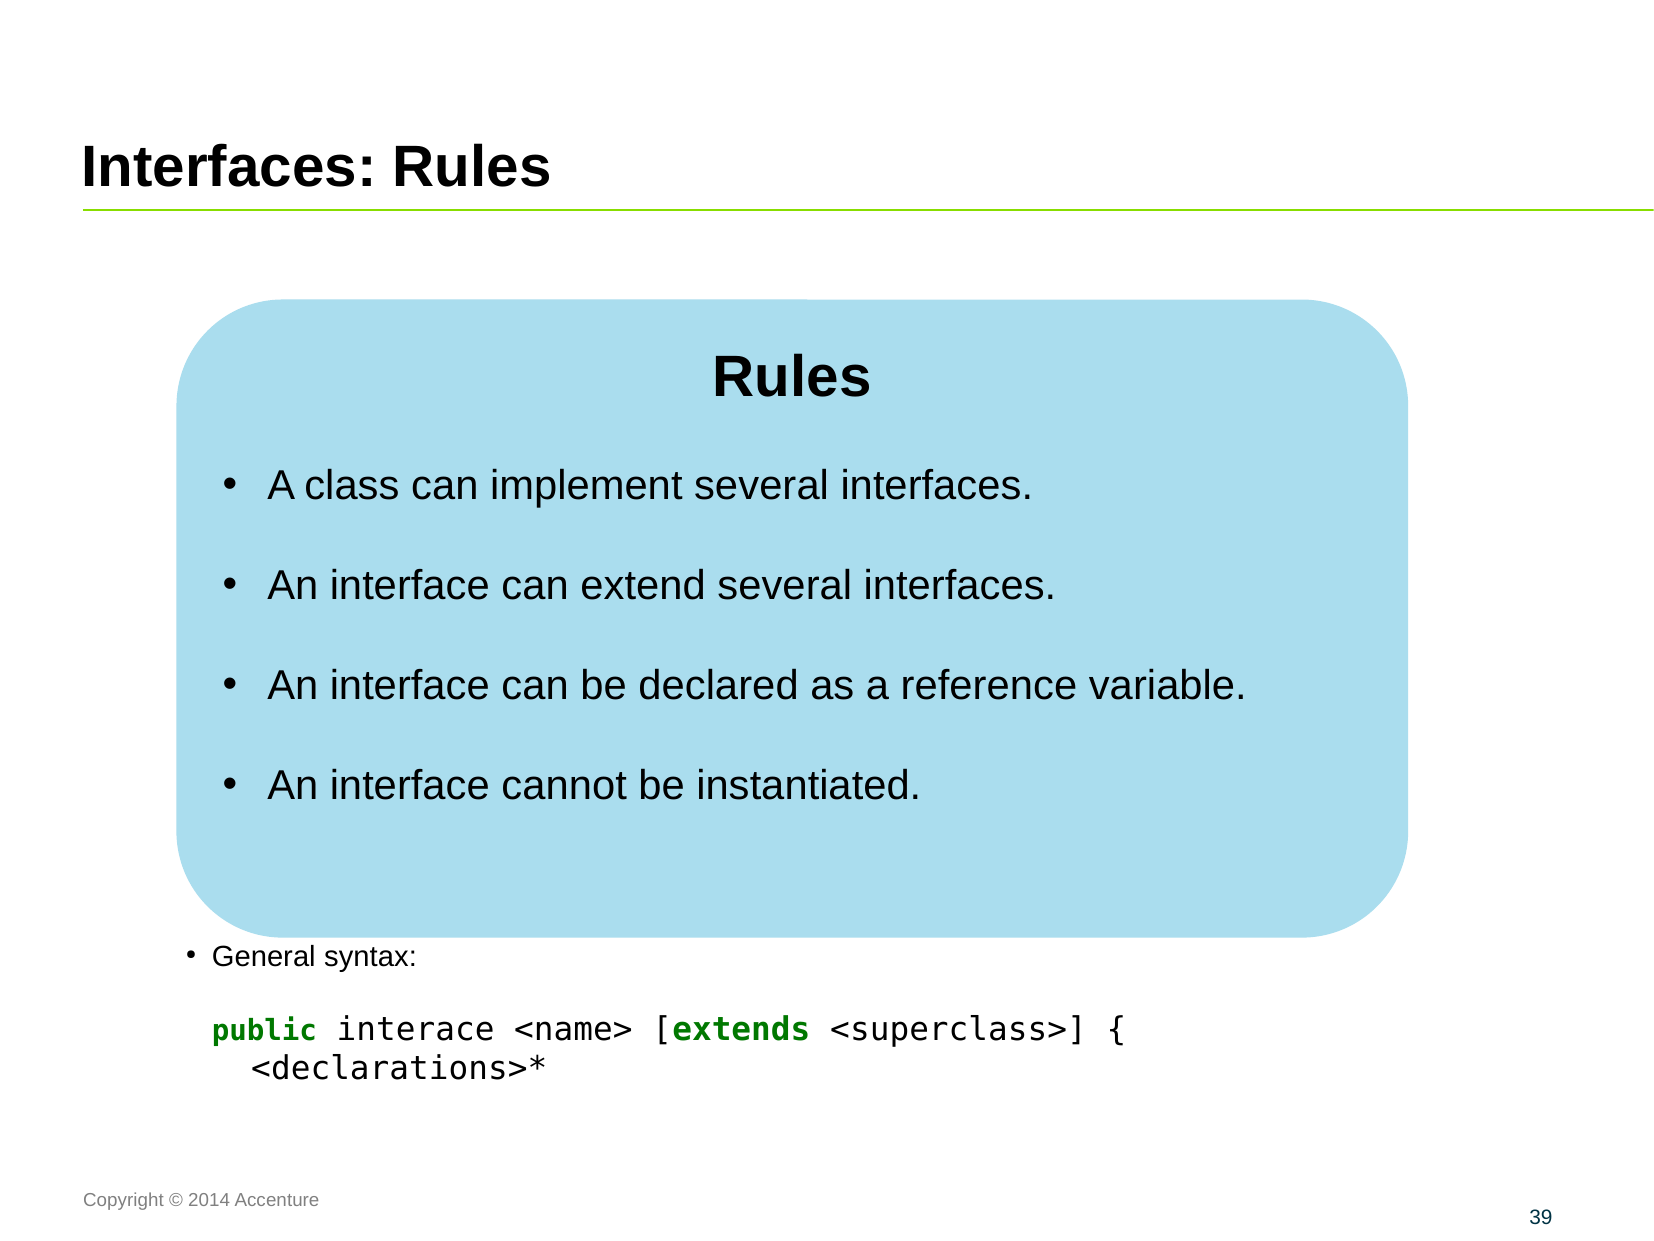

# Interfaces: Rules
Rules
A class can implement several interfaces.
An interface can extend several interfaces.
An interface can be declared as a reference variable.
An interface cannot be instantiated.
General syntax:
public interace <name> [extends <superclass>] {
 <declarations>*
39